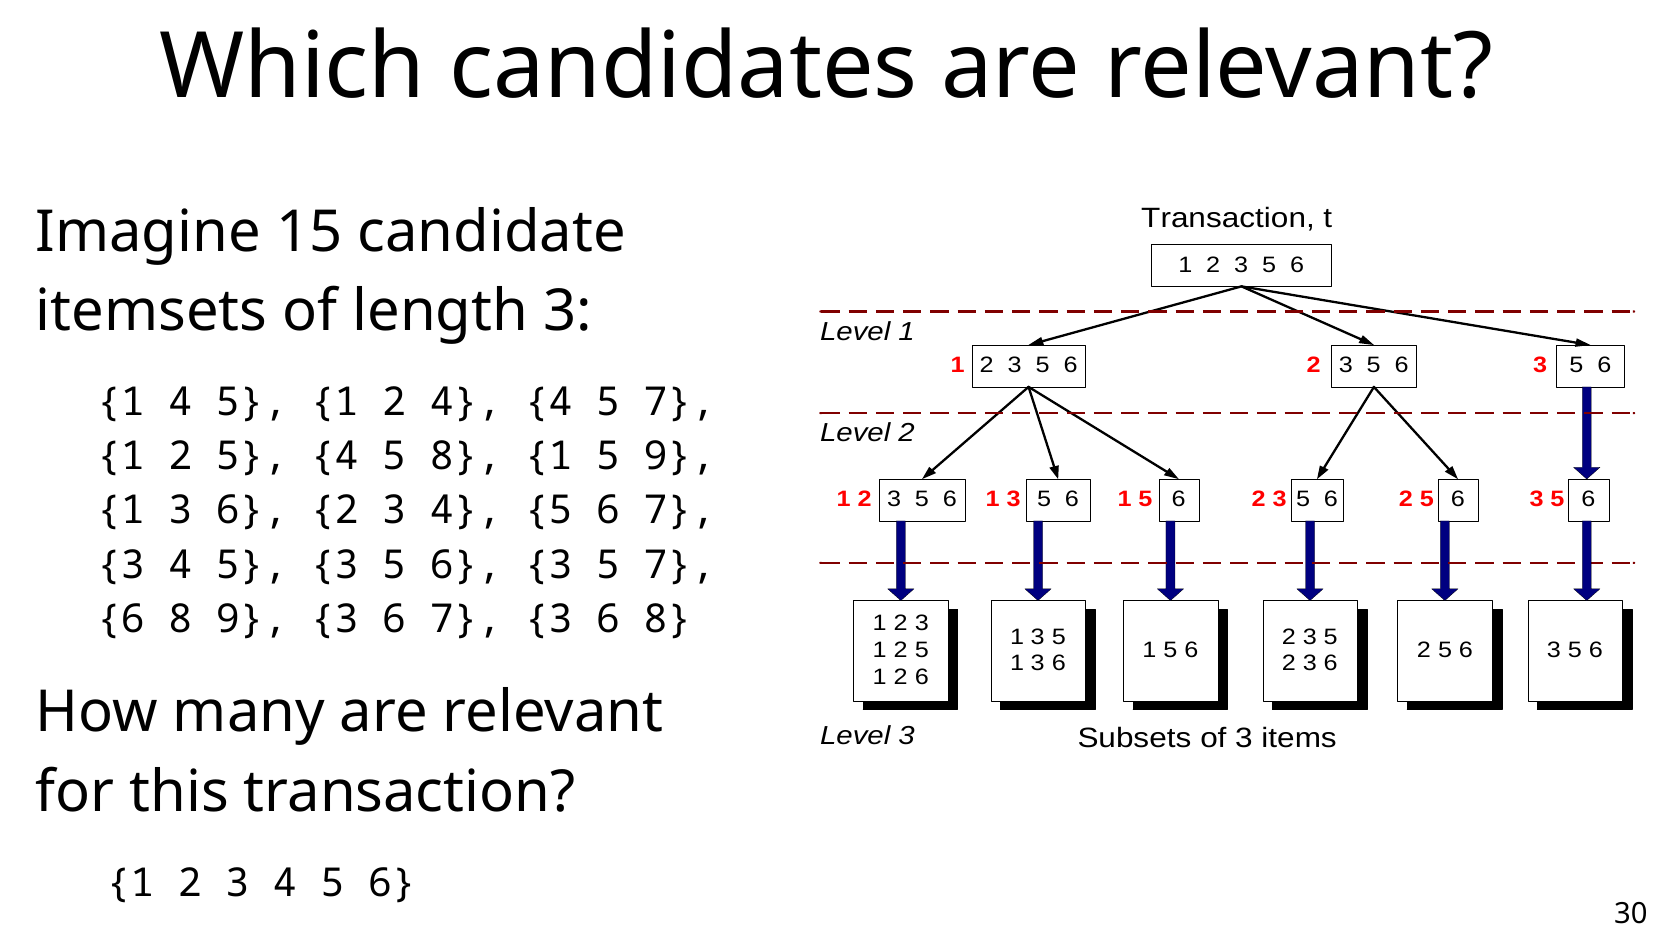

# Which candidates are relevant?
Imagine 15 candidate
itemsets of length 3:
{1 4 5}, {1 2 4}, {4 5 7},
{1 2 5}, {4 5 8}, {1 5 9},
{1 3 6}, {2 3 4}, {5 6 7},
{3 4 5}, {3 5 6}, {3 5 7},
{6 8 9}, {3 6 7}, {3 6 8}
How many are relevant
for this transaction?
 {1 2 3 4 5 6}
30